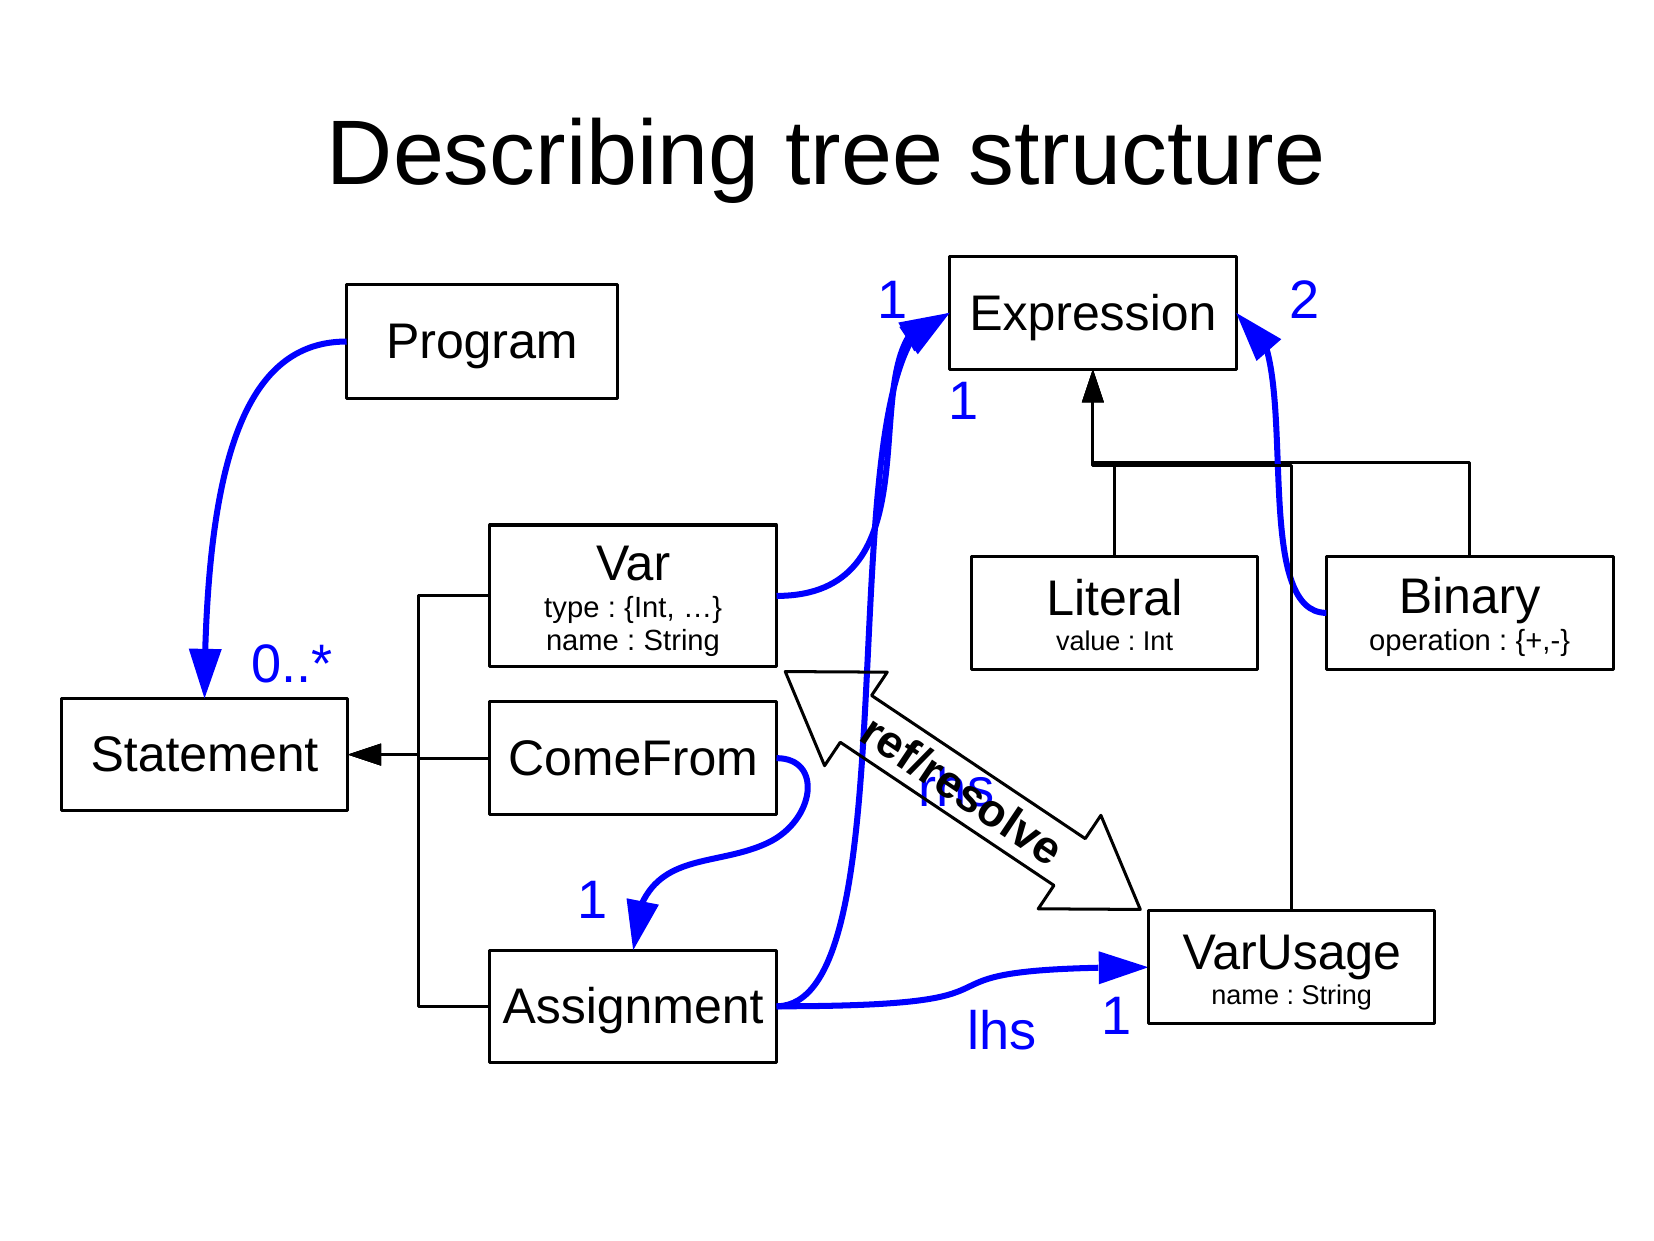

# Describing tree structure
Expression
2
1
Program
1
Var
type : {Int, …}
name : String
Literal
value : Int
Binary
operation : {+,-}
0..*
Statement
ComeFrom
ref/resolve
rhs
1
VarUsage
name : String
Assignment
1
lhs